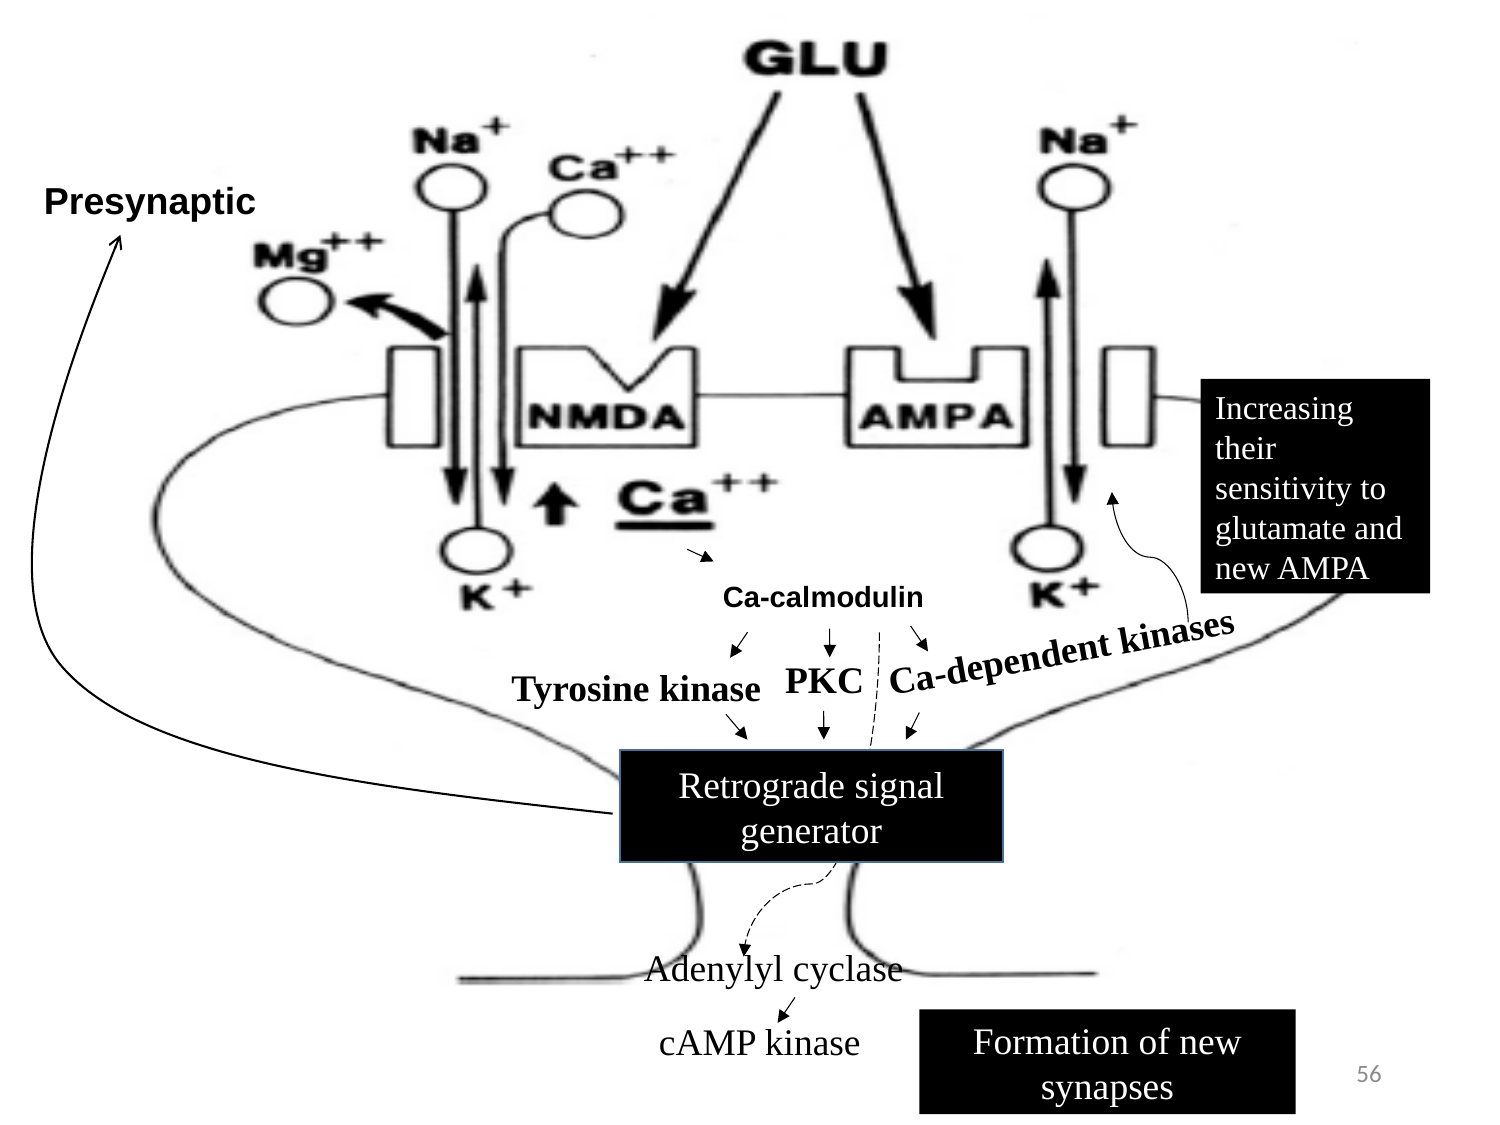

Presynaptic
Increasing their sensitivity to glutamate and new AMPA
Ca-calmodulin
Ca-dependent kinases
 PKC
Tyrosine kinase
Retrograde signal generator
Adenylyl cyclase
Formation of new synapses
cAMP kinase
56